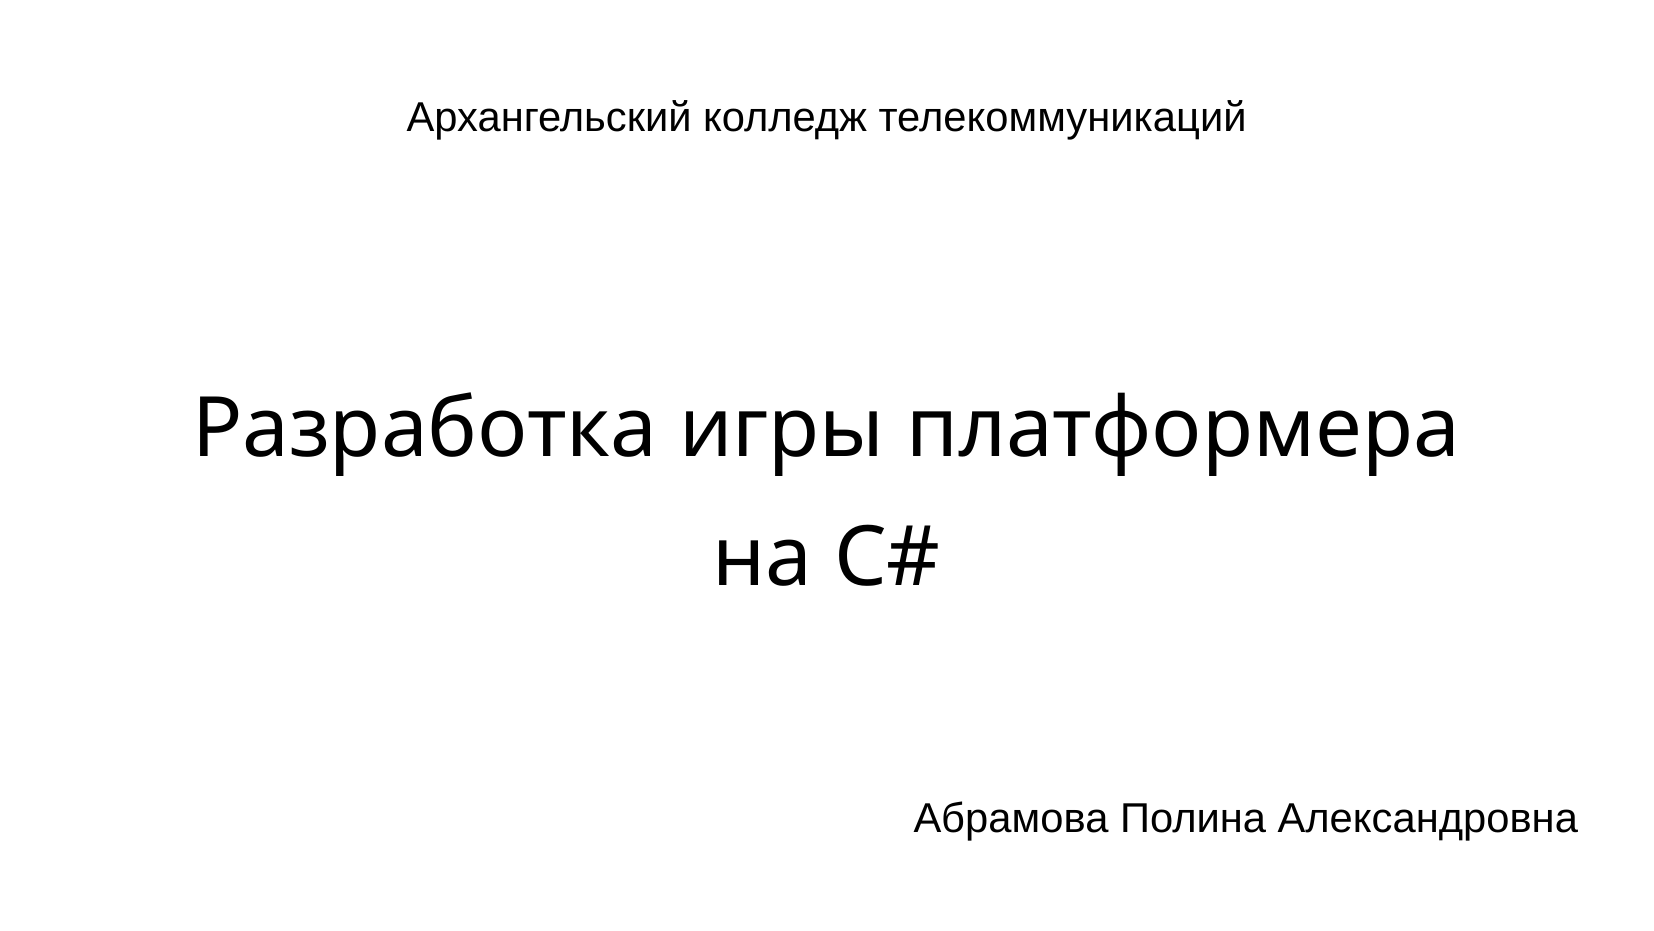

# Архангельский колледж телекоммуникаций
Разработка игры платформера
на C#
Абрамова Полина Александровна